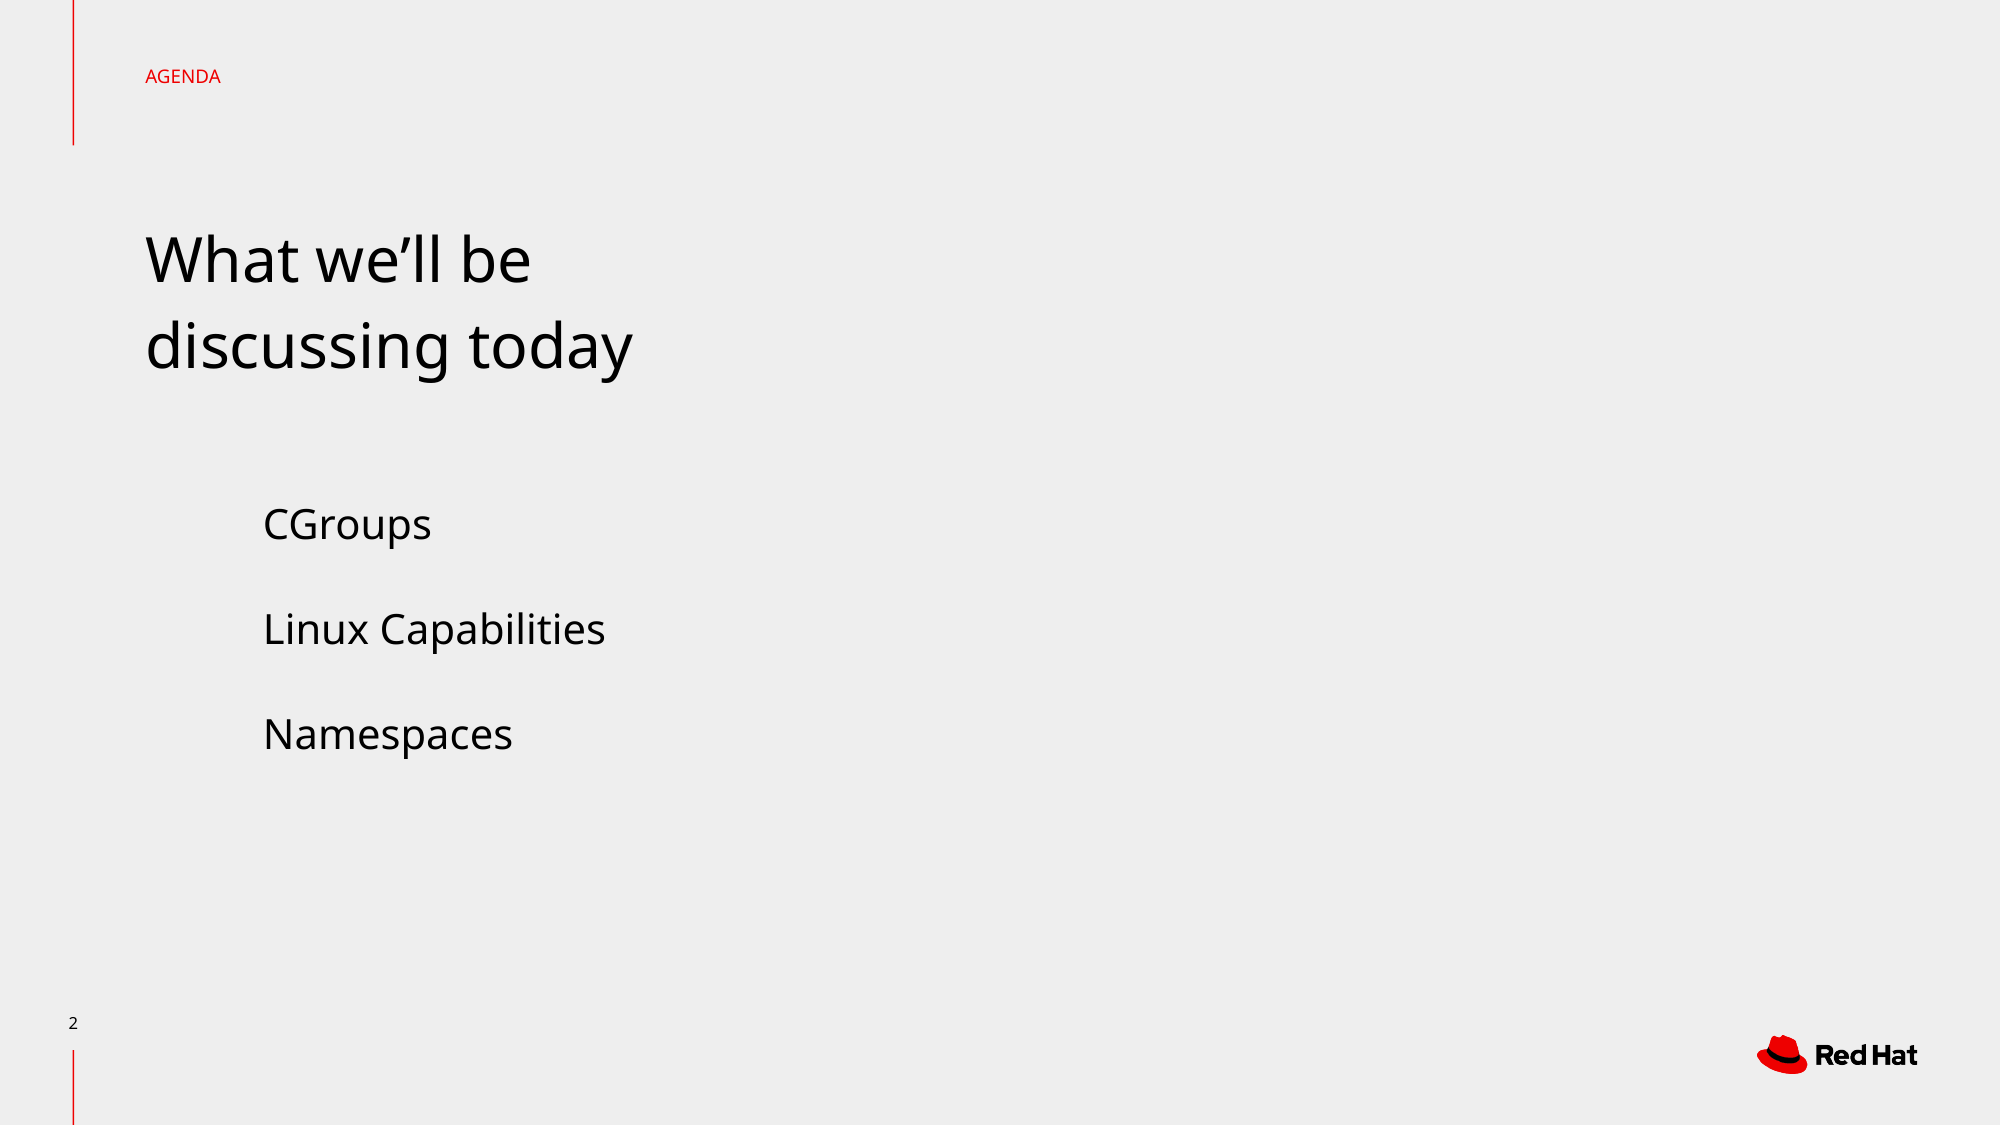

# AGENDA
What we’ll be
discussing today
CGroups
Linux Capabilities
Namespaces